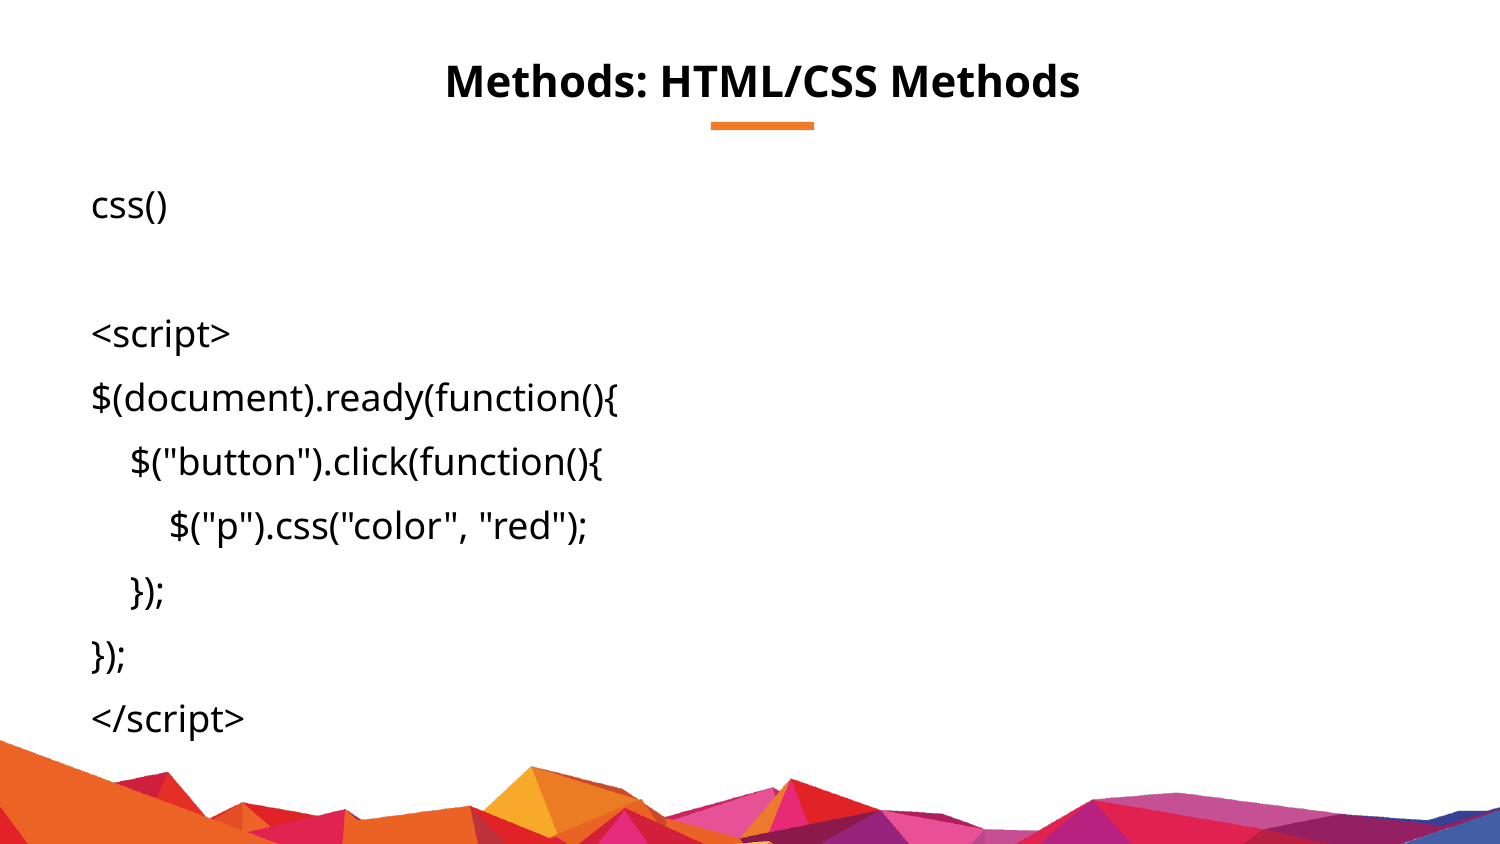

# Methods: HTML/CSS Methods
css()
<script>
$(document).ready(function(){
 $("button").click(function(){
 $("p").css("color", "red");
 });
});
</script>